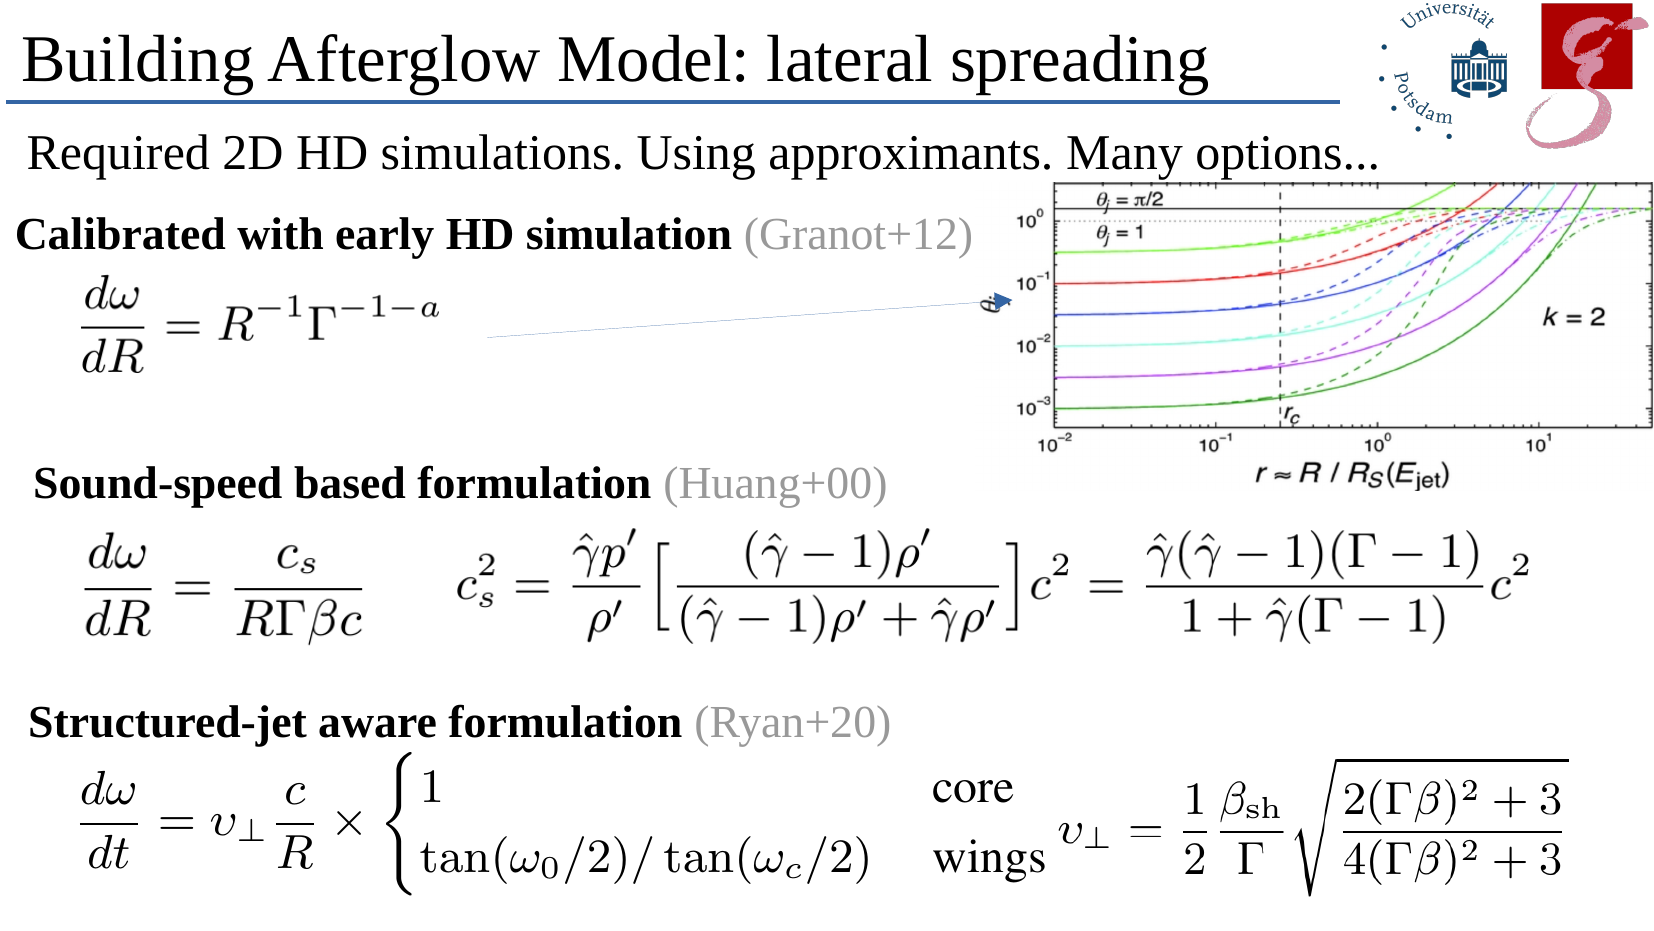

# Building Afterglow Model: lateral spreading
Required 2D HD simulations. Using approximants. Many options...
Calibrated with early HD simulation (Granot+12)
Sound-speed based formulation (Huang+00)
Structured-jet aware formulation (Ryan+20)